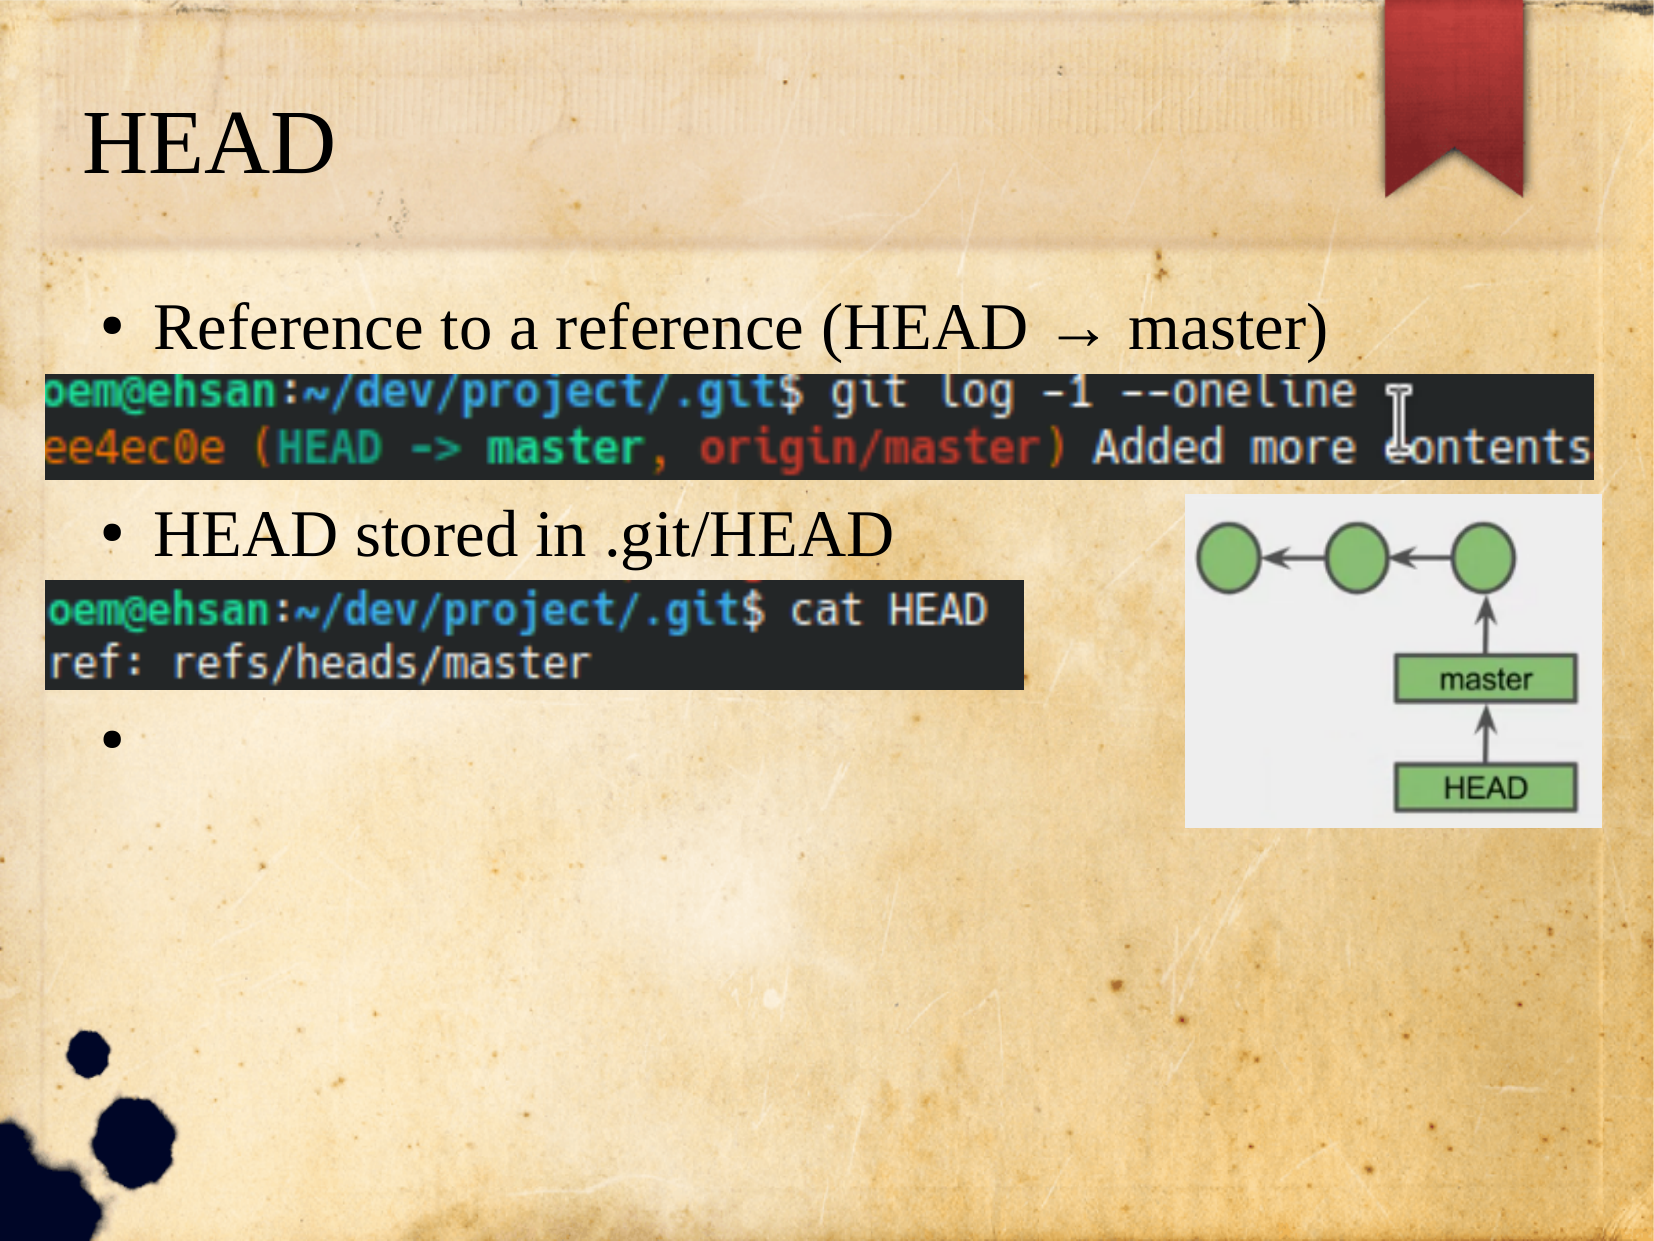

# HEAD
Reference to a reference (HEAD → master)
HEAD stored in .git/HEAD